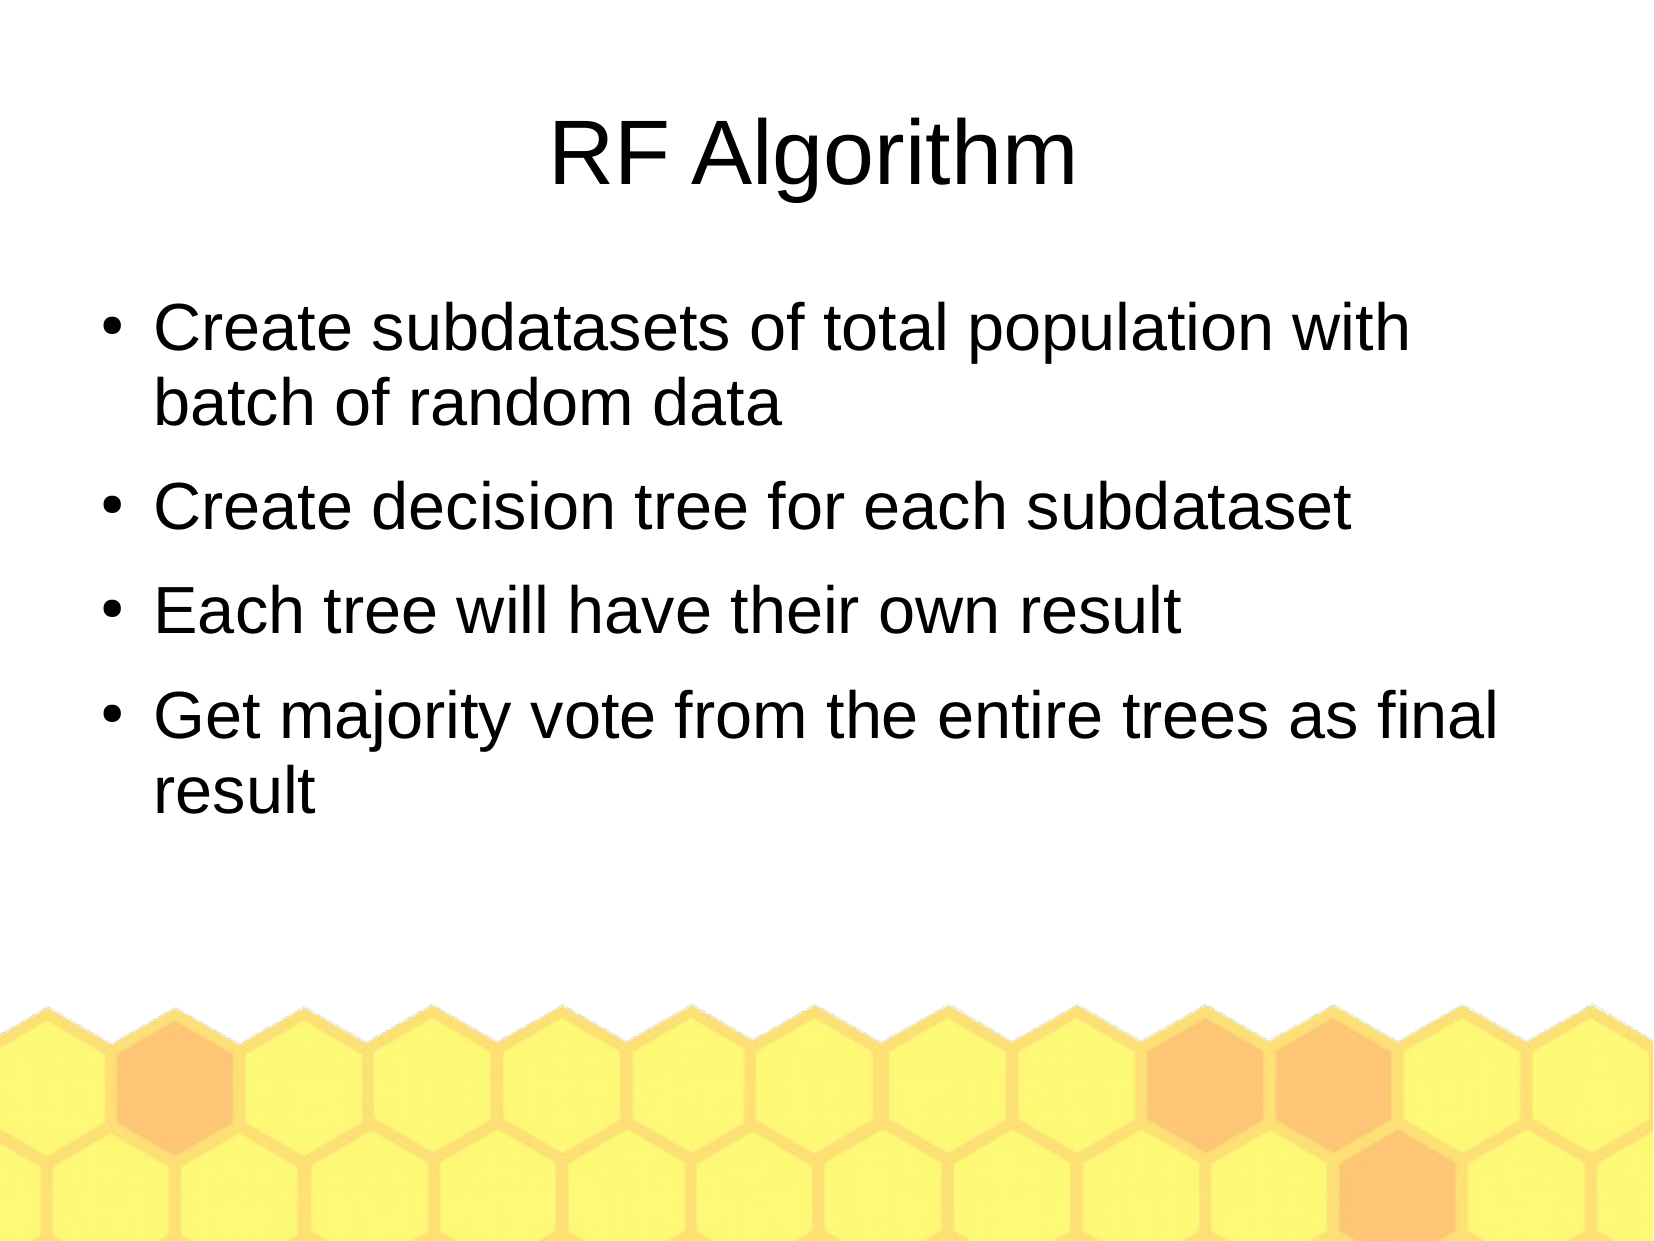

# RF Algorithm
Create subdatasets of total population with batch of random data
Create decision tree for each subdataset
Each tree will have their own result
Get majority vote from the entire trees as final result